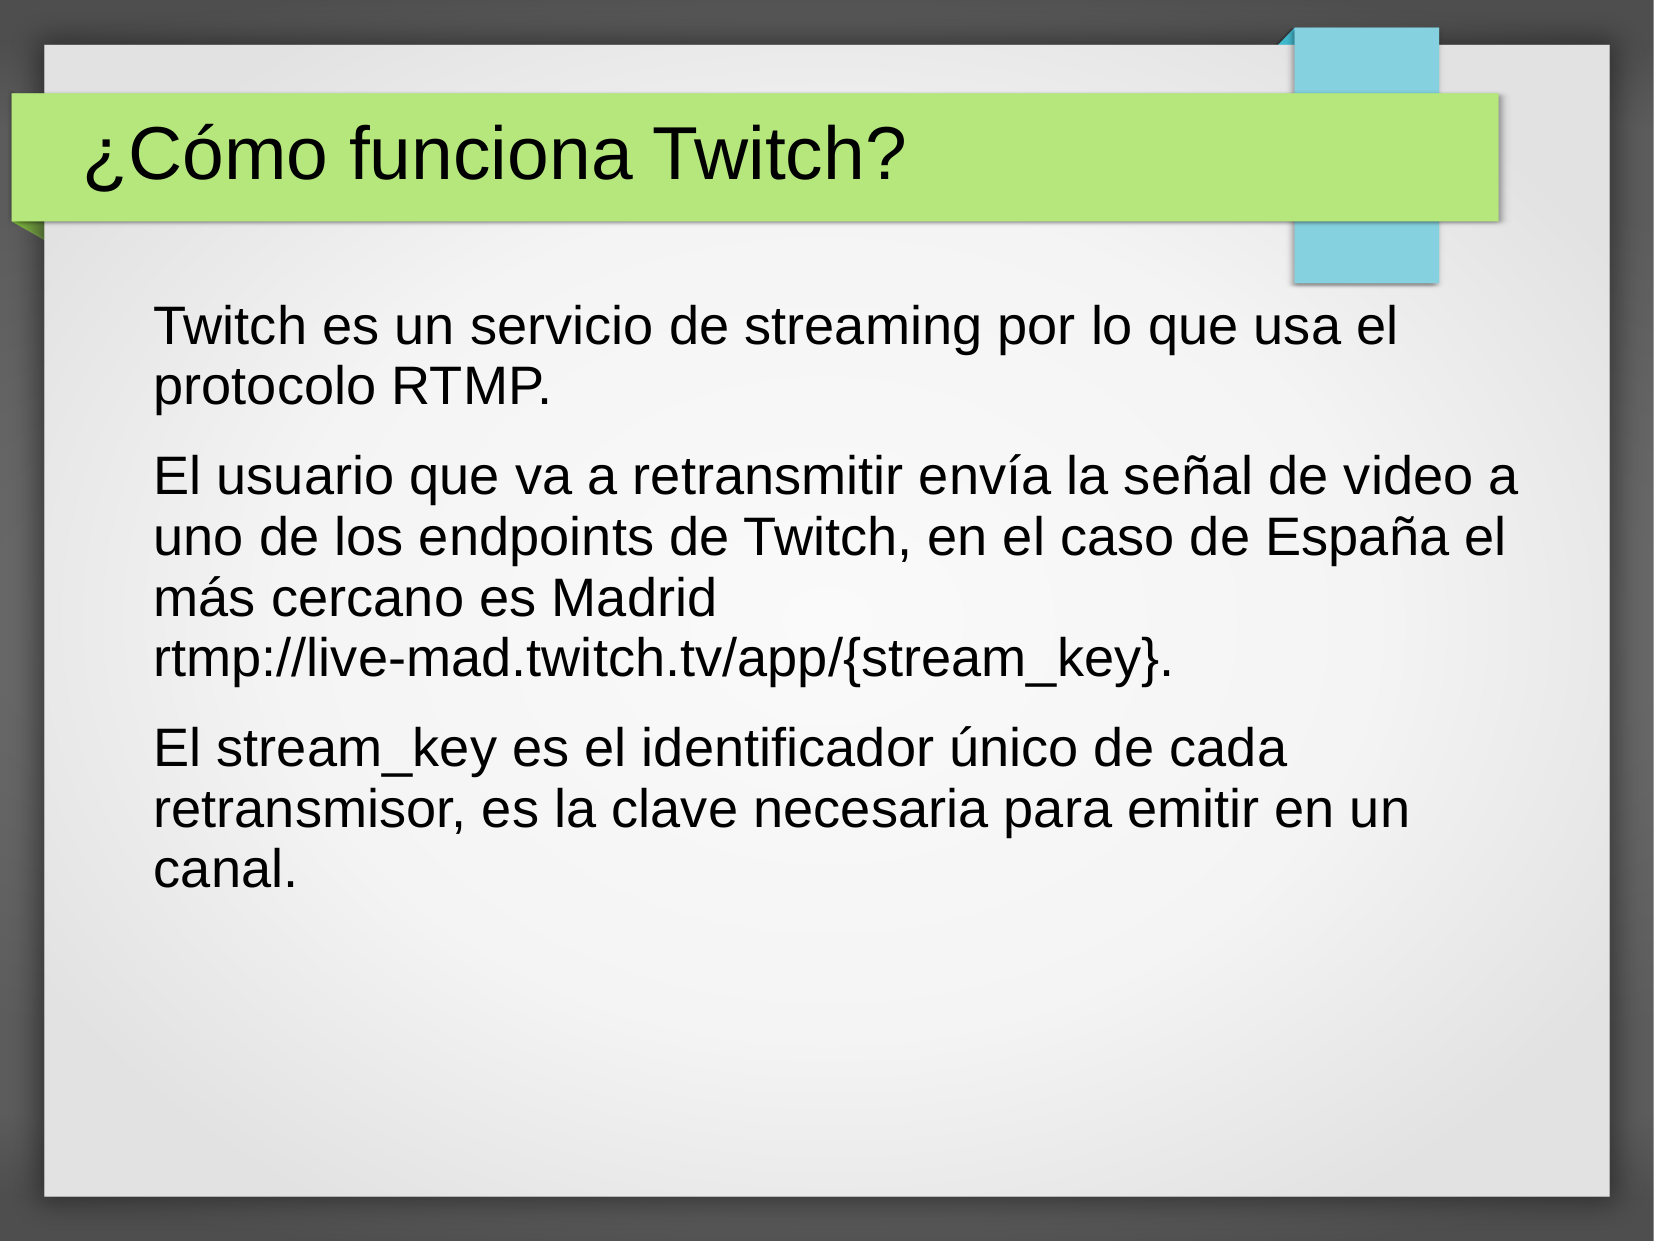

# ¿Cómo funciona Twitch?
Twitch es un servicio de streaming por lo que usa el protocolo RTMP.
El usuario que va a retransmitir envía la señal de video a uno de los endpoints de Twitch, en el caso de España el más cercano es Madrid rtmp://live-mad.twitch.tv/app/{stream_key}.
El stream_key es el identificador único de cada retransmisor, es la clave necesaria para emitir en un canal.